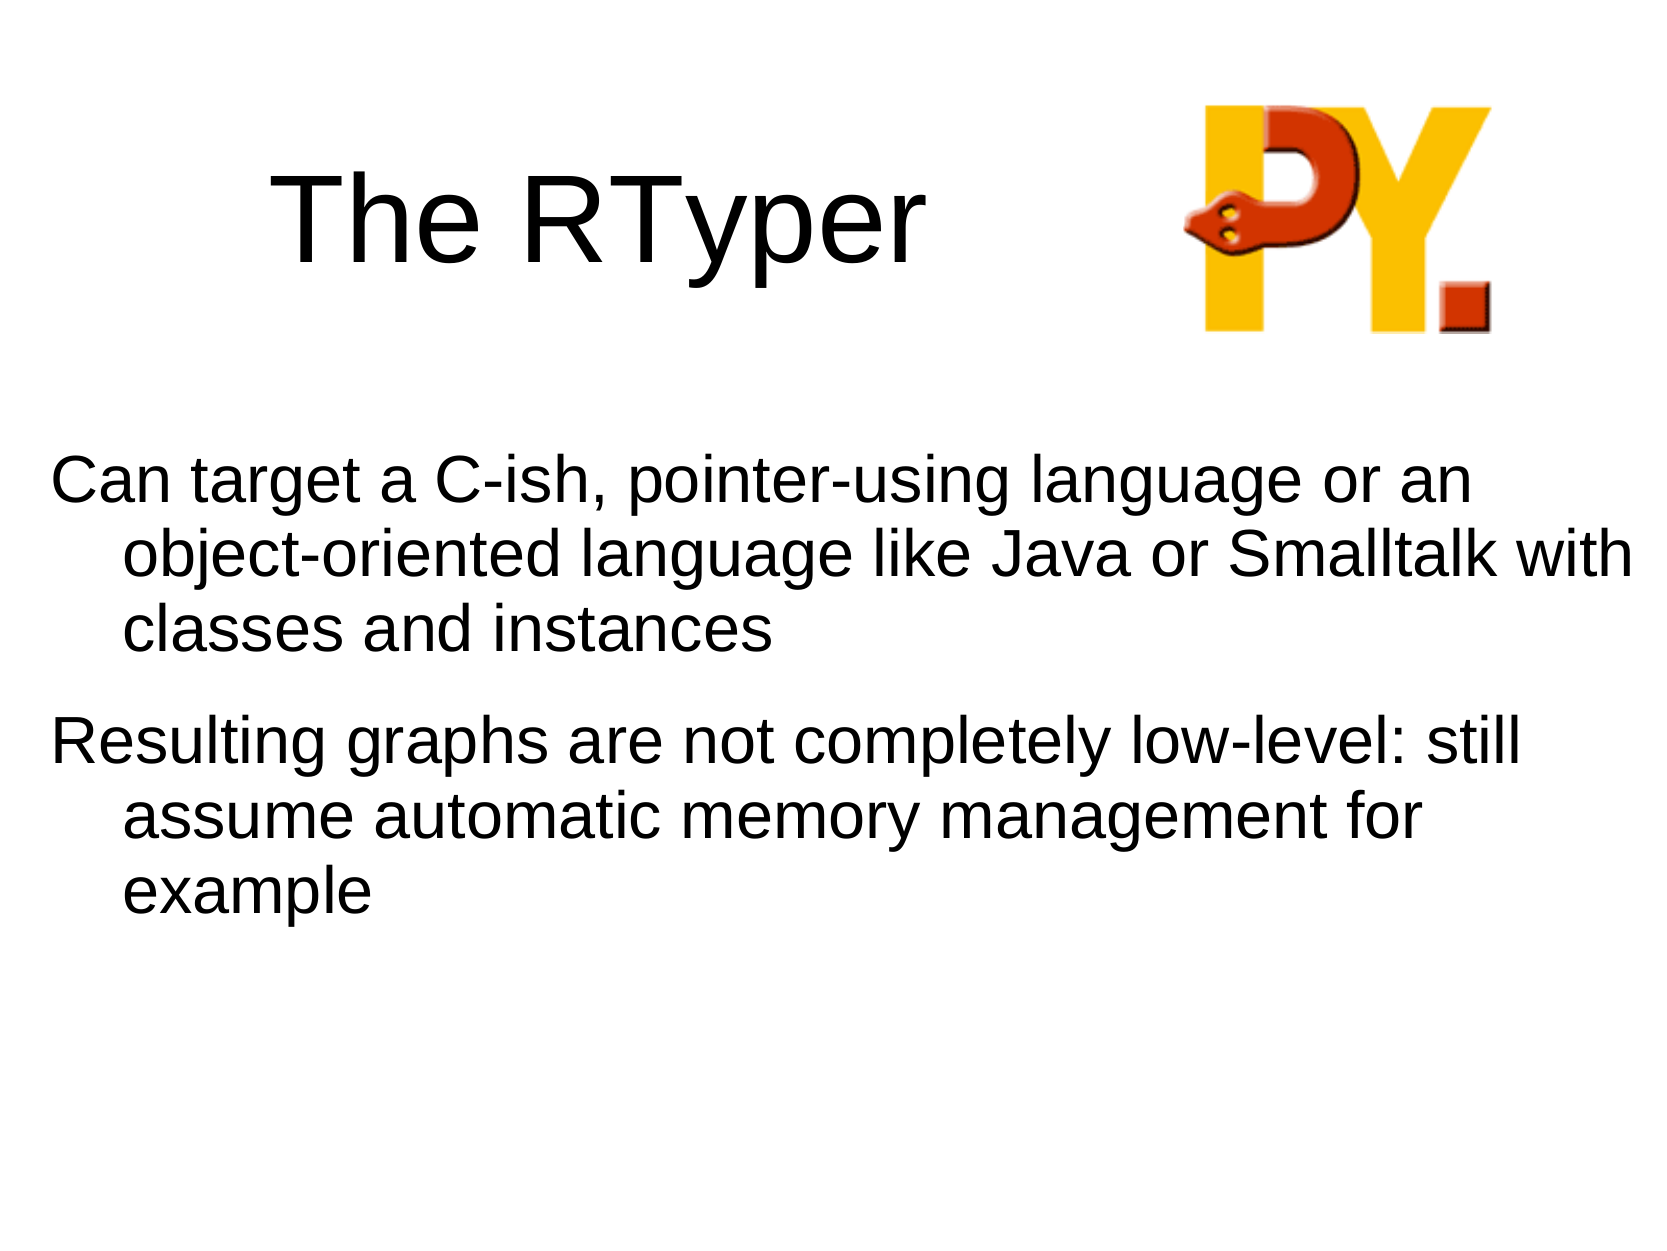

# The RTyper
Can target a C-ish, pointer-using language or an object-oriented language like Java or Smalltalk with classes and instances
Resulting graphs are not completely low-level: still assume automatic memory management for example